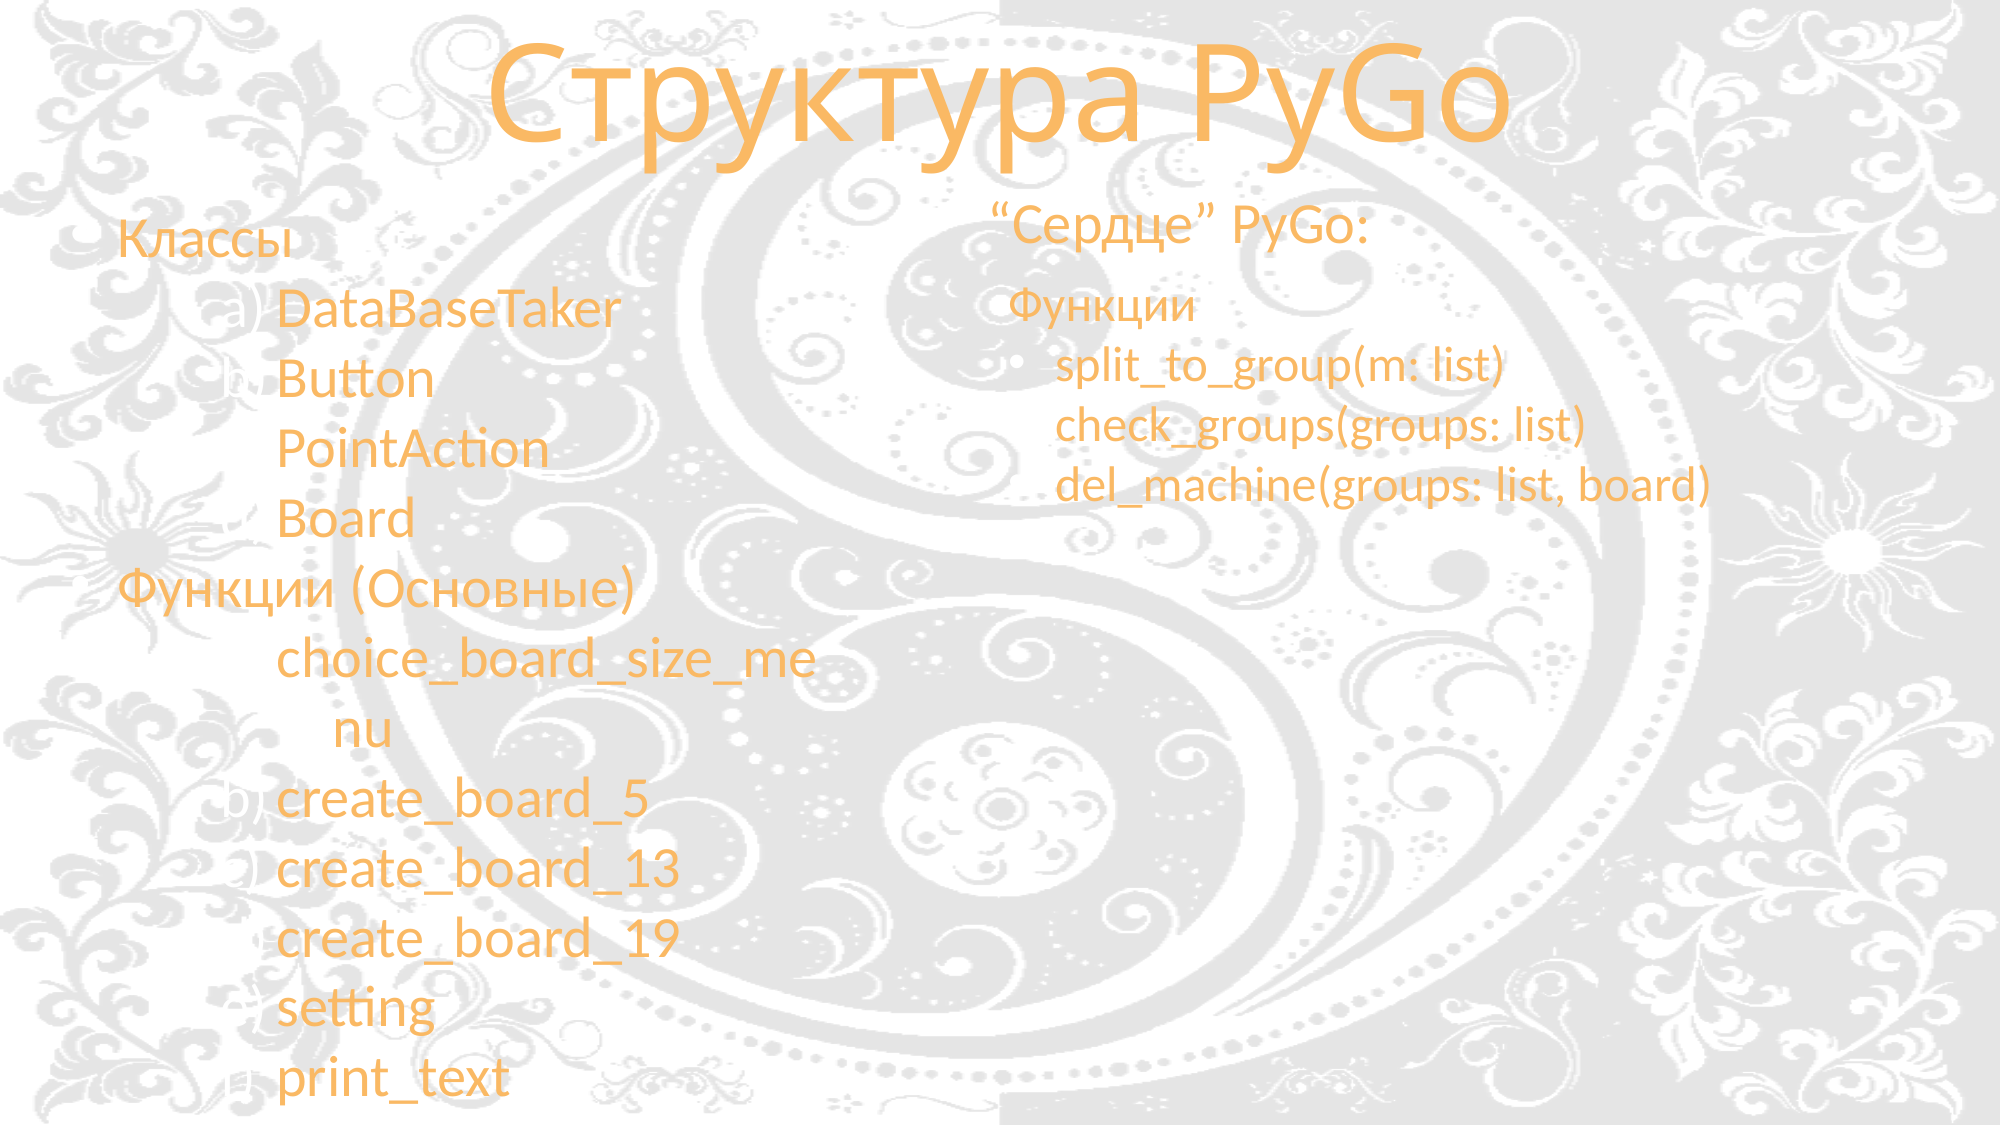

# Структура PyGo
“Сердце” PyGo:
Классы
DataBaseTaker
Button
PointAction
Board
Функции (Основные)
choice_board_size_menu
create_board_5
create_board_13
create_board_19
setting
print_text
draw_point
Функции
split_to_group(m: list)
check_groups(groups: list)
del_machine(groups: list, board)